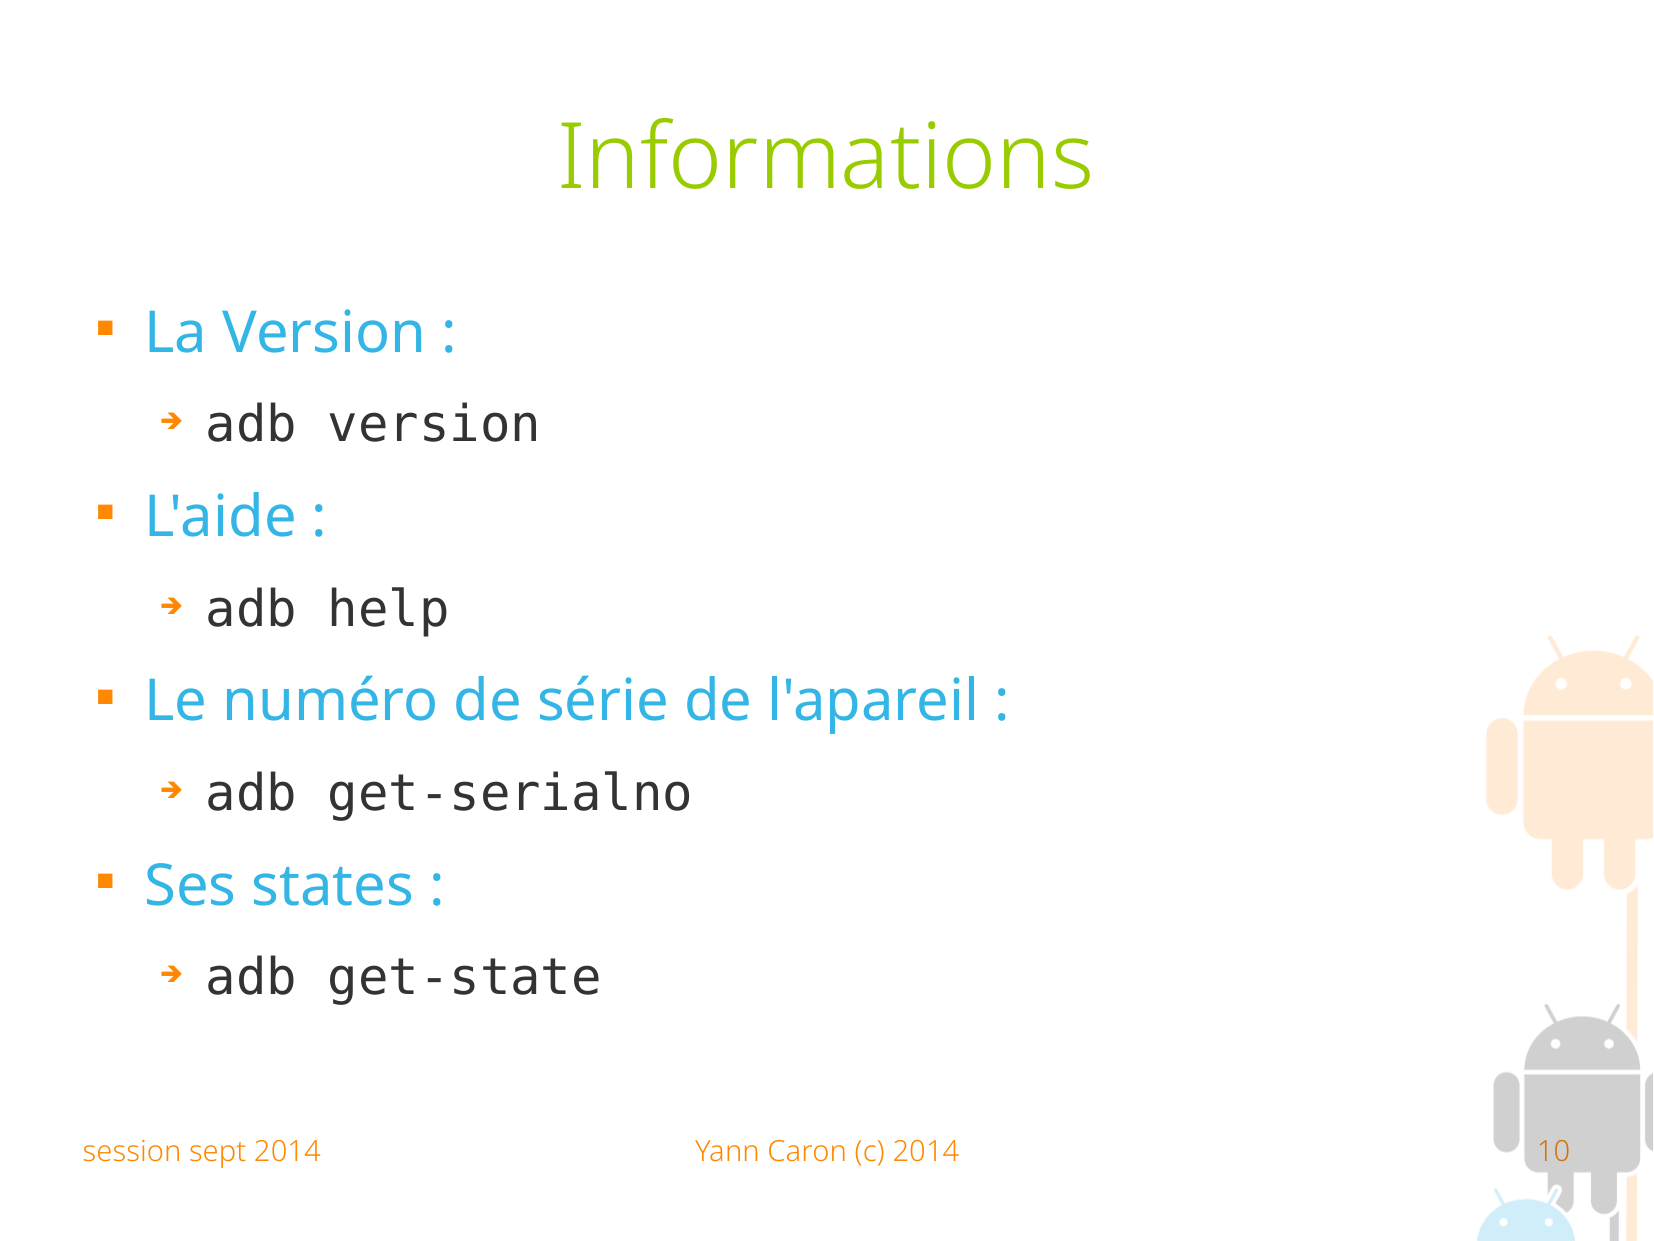

# Informations
La Version :
adb version
L'aide :
adb help
Le numéro de série de l'apareil :
adb get-serialno
Ses states :
adb get-state
session sept 2014
Yann Caron (c) 2014
10